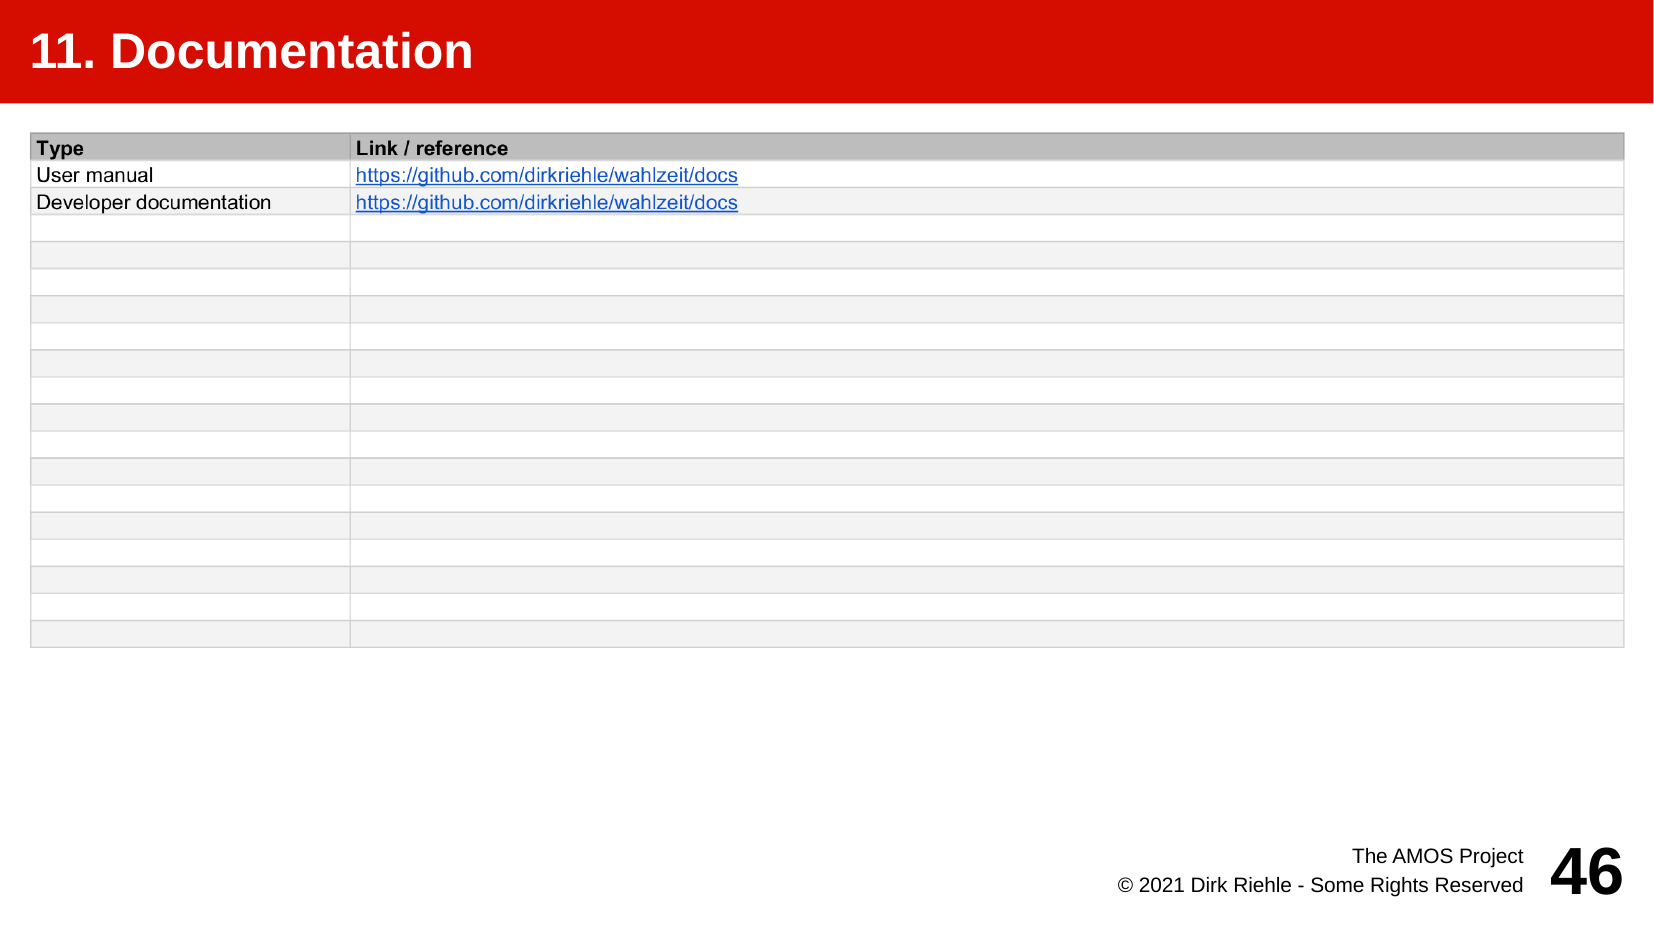

# 11. Documentation
The AMOS Project
46
© 2021 Dirk Riehle - Some Rights Reserved